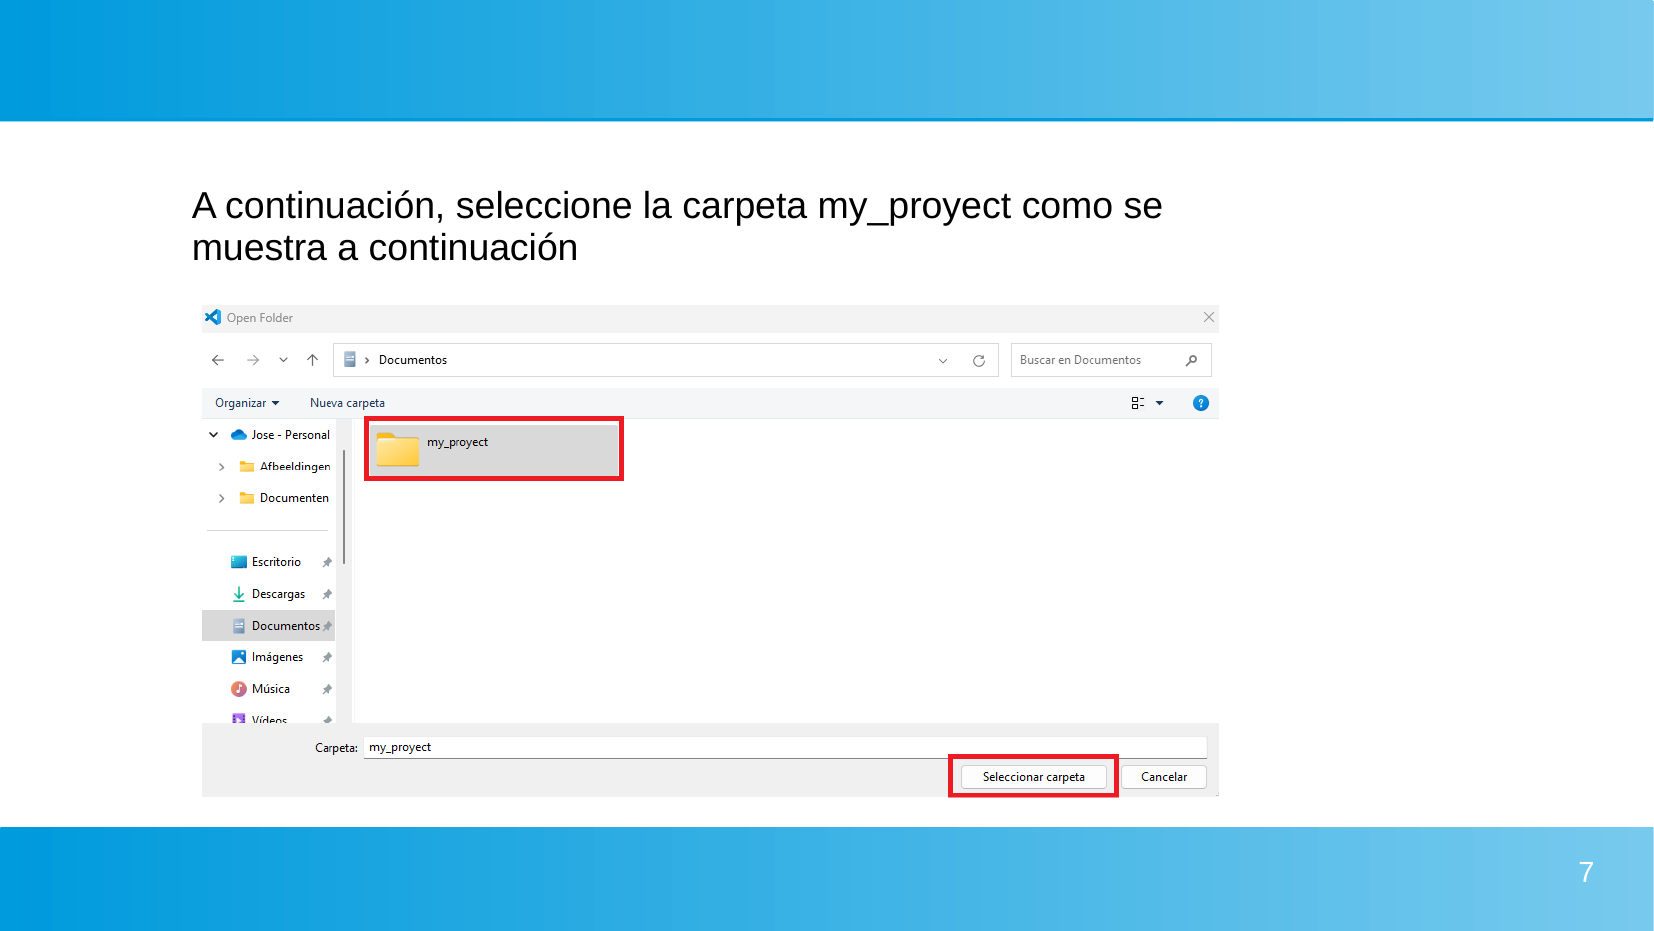

A continuación, seleccione la carpeta my_proyect como se muestra a continuación
7